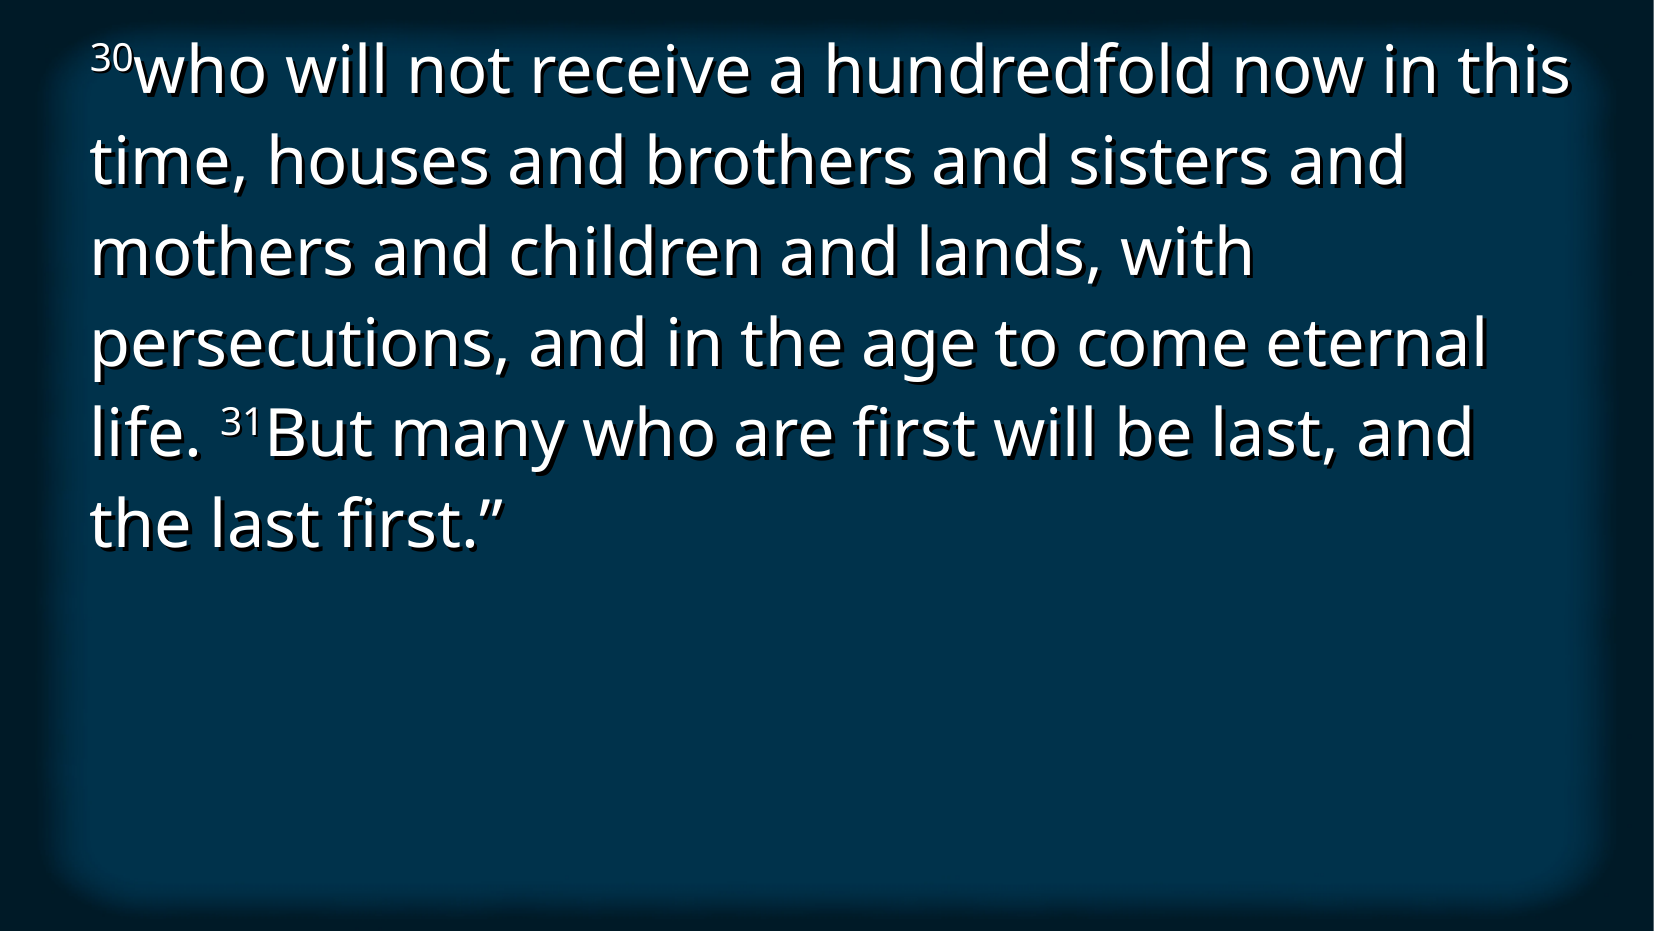

30who will not receive a hundredfold now in this time, houses and brothers and sisters and mothers and children and lands, with persecutions, and in the age to come eternal life. 31But many who are first will be last, and the last first.”